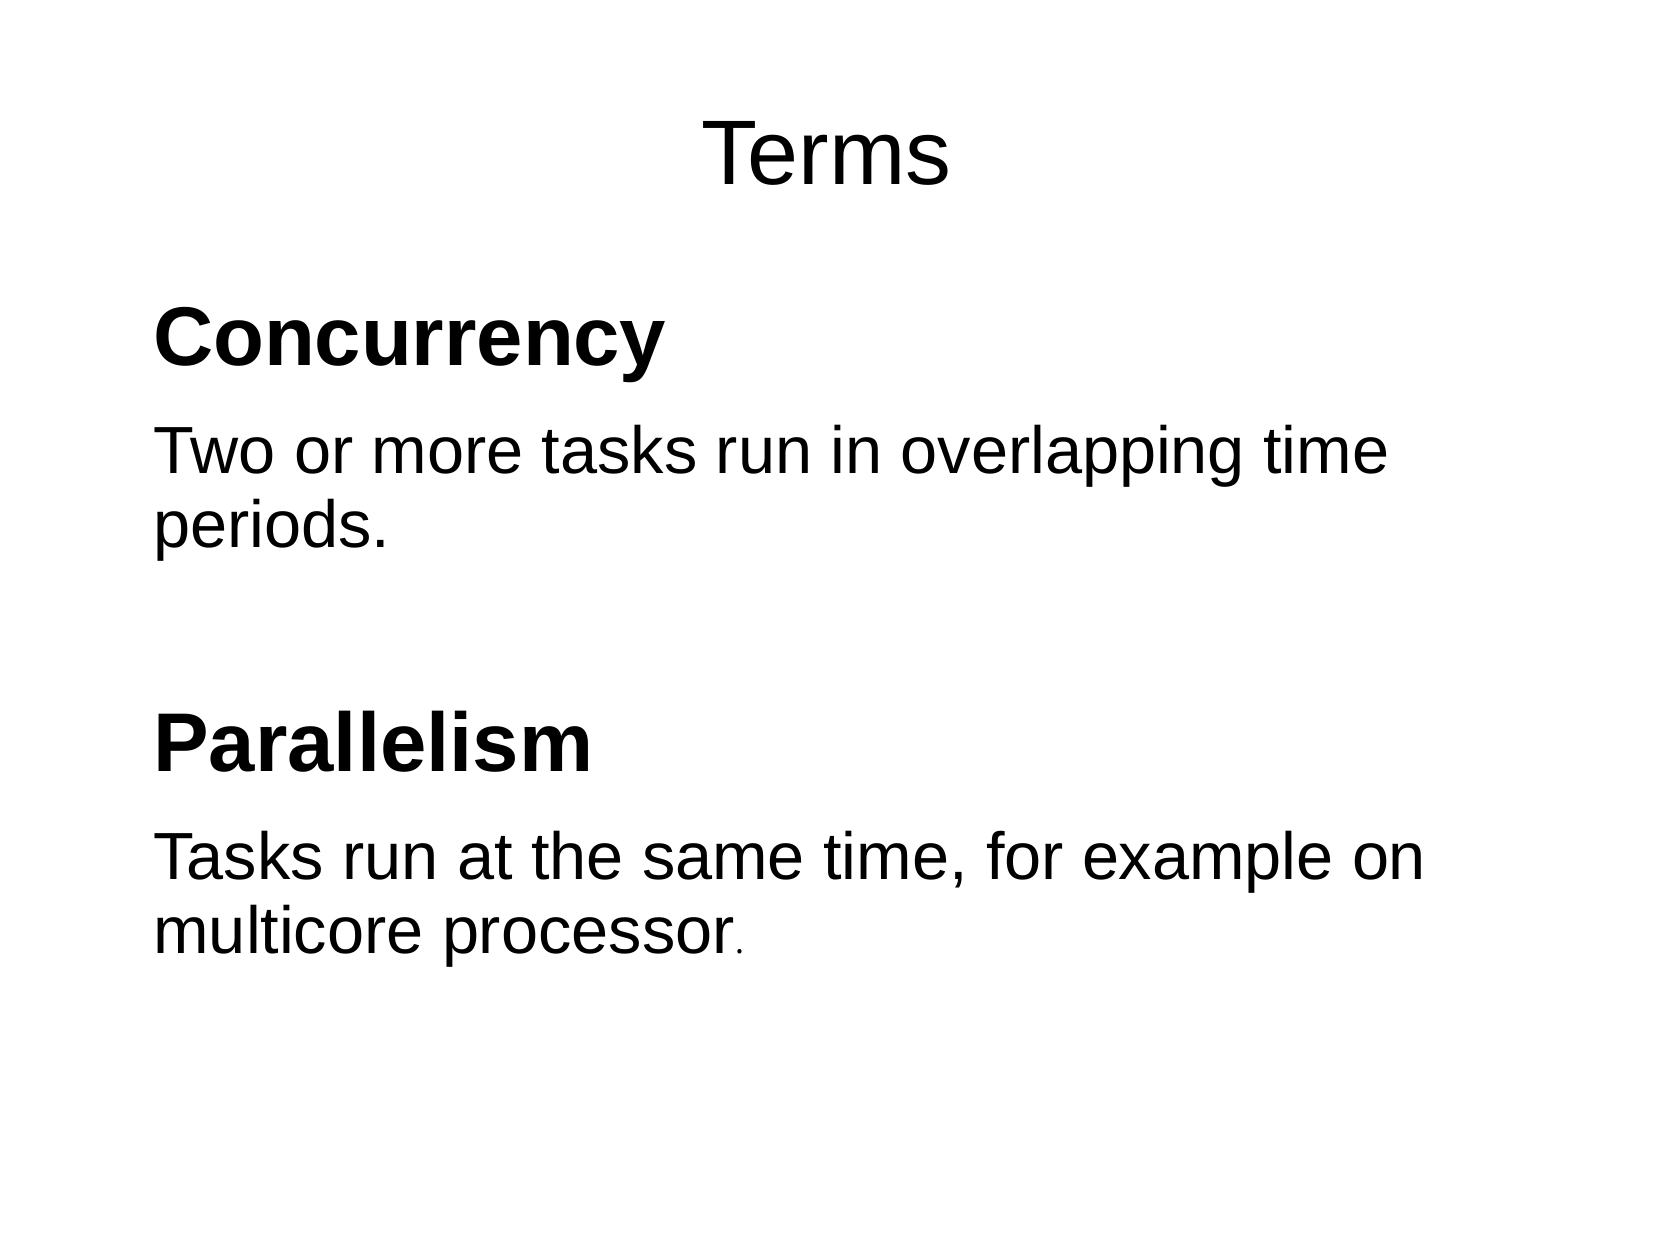

# Terms
Concurrency
Two or more tasks run in overlapping time periods.
Parallelism
Tasks run at the same time, for example on multicore processor.